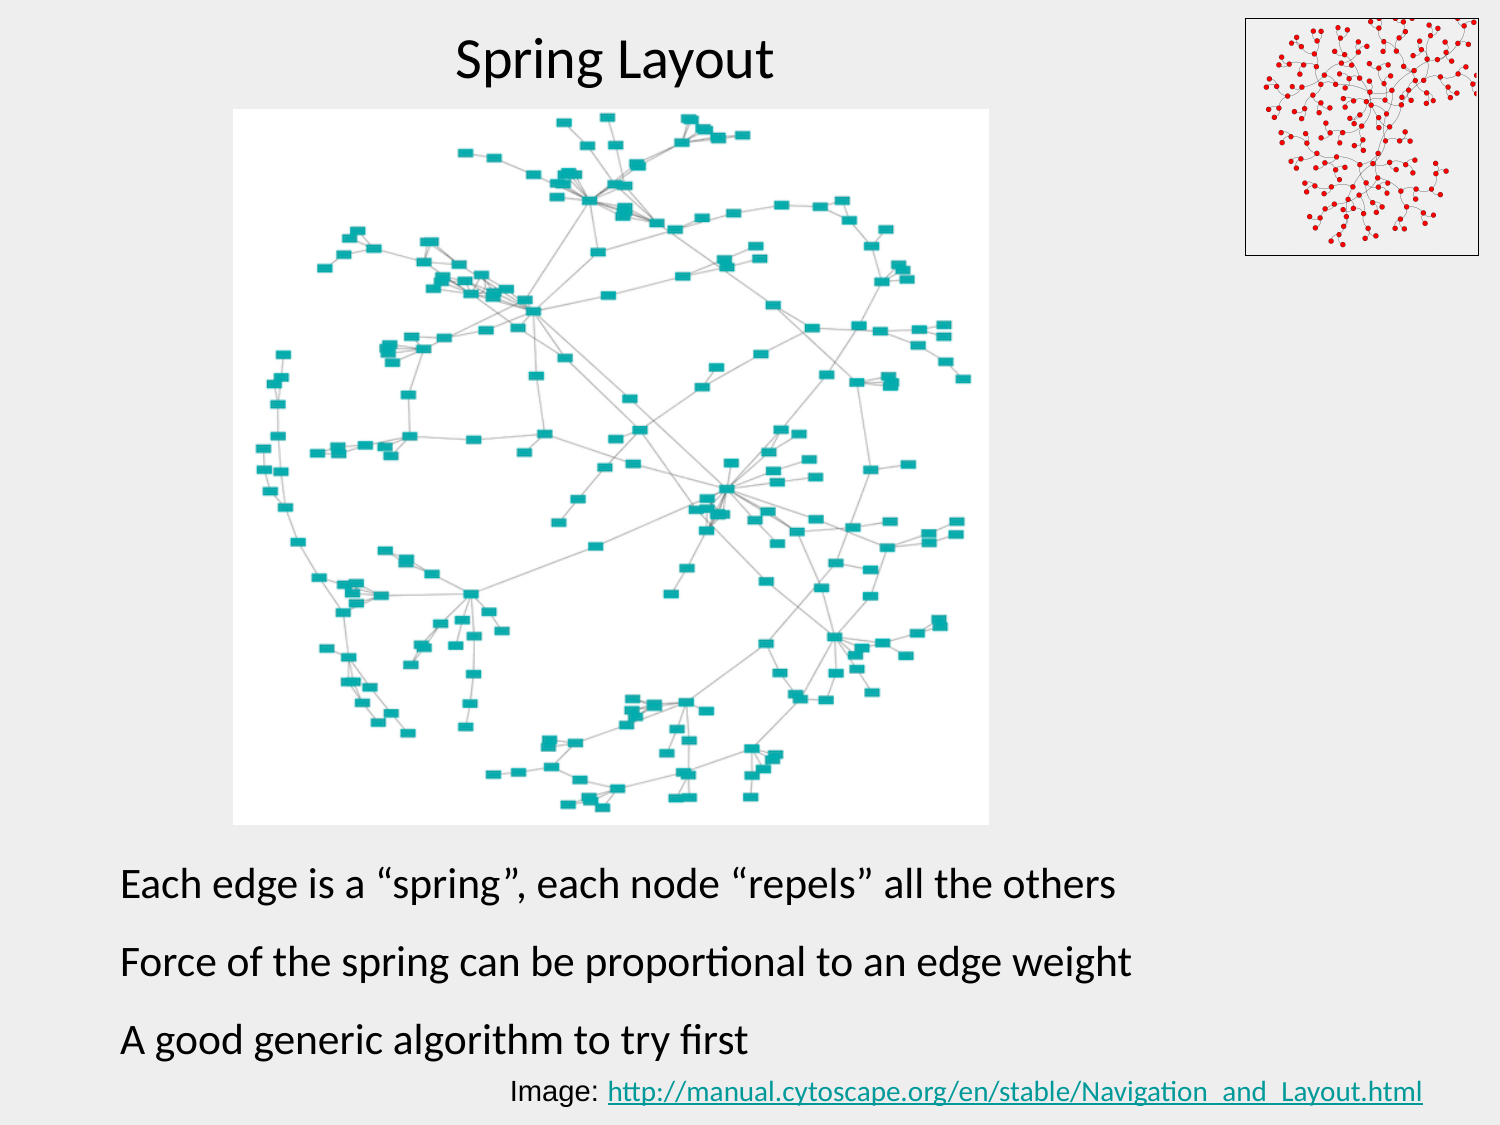

Spring Layout
Each edge is a “spring”, each node “repels” all the others
Force of the spring can be proportional to an edge weight
A good generic algorithm to try first
Image: http://manual.cytoscape.org/en/stable/Navigation_and_Layout.html